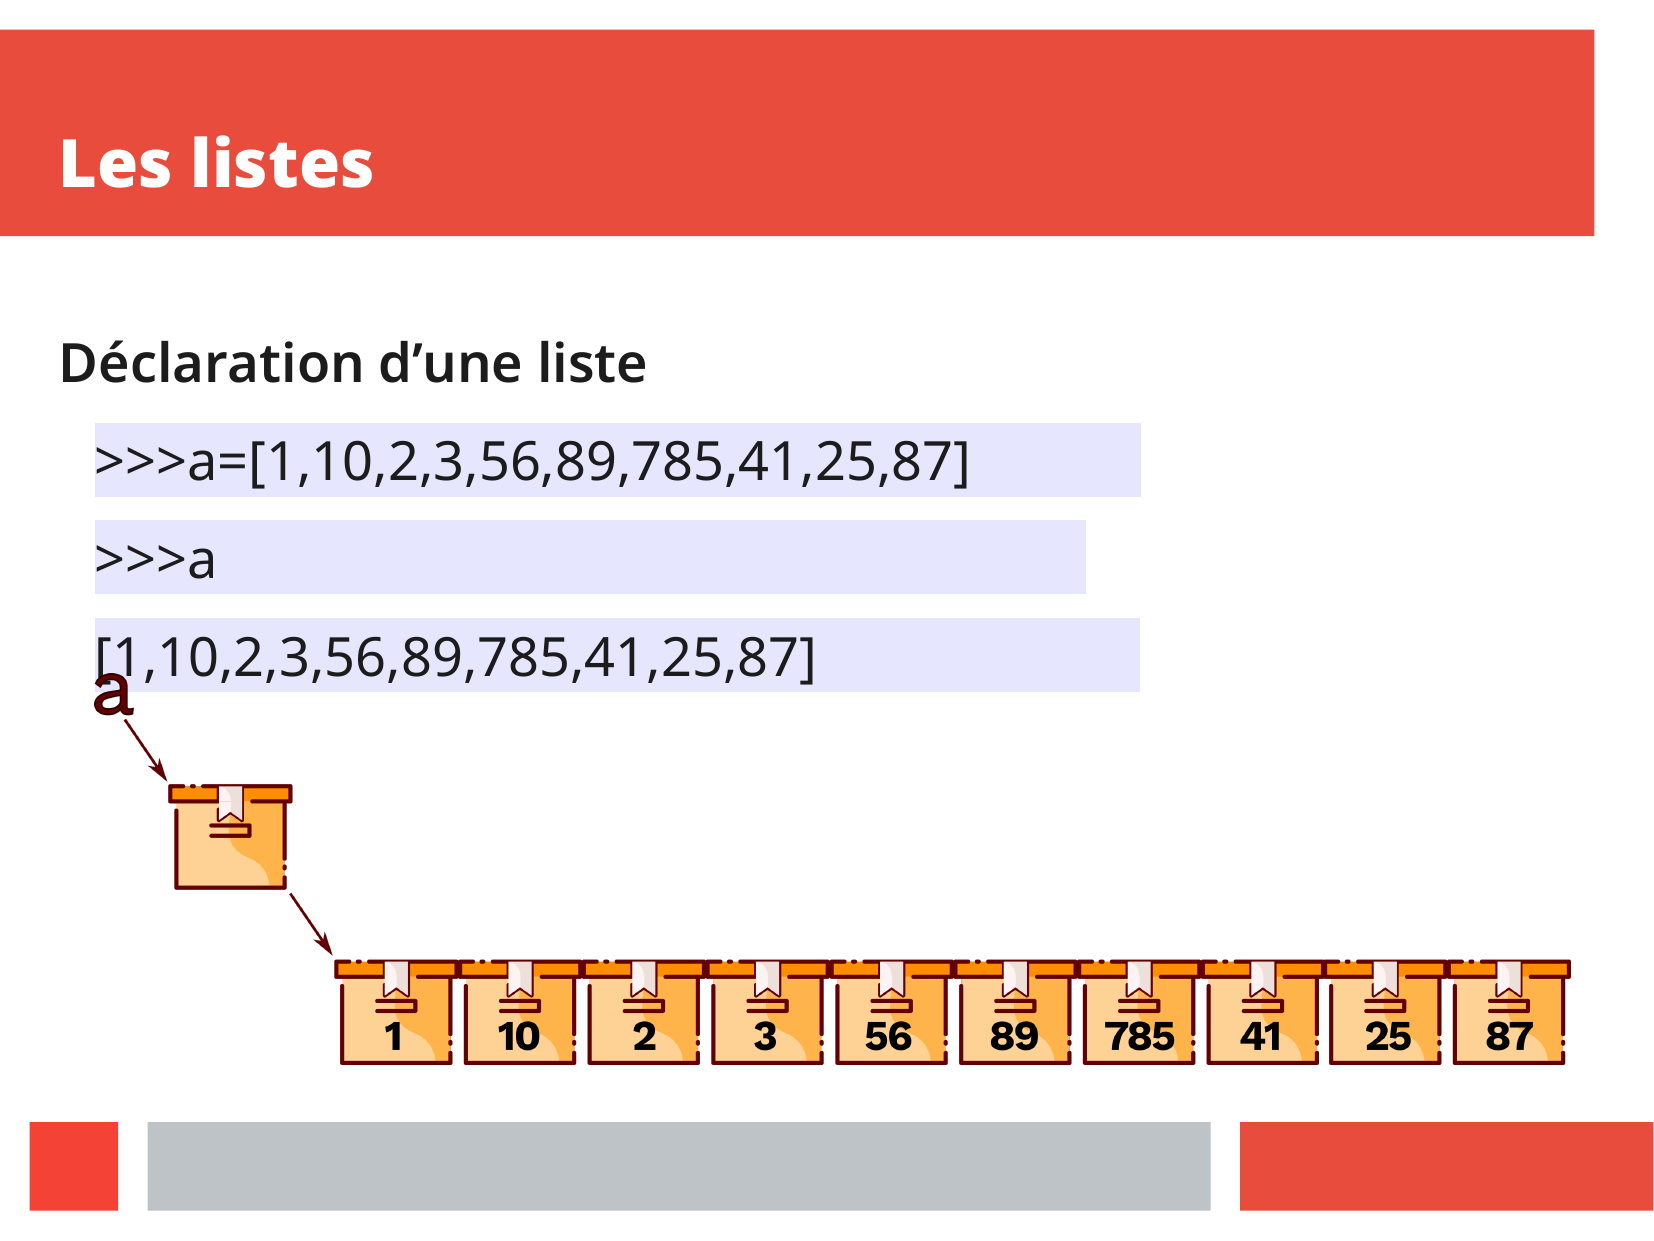

# Les listes
Déclaration d’une liste
>>>a=[1,10,2,3,56,89,785,41,25,87]
>>>a
[1,10,2,3,56,89,785,41,25,87]